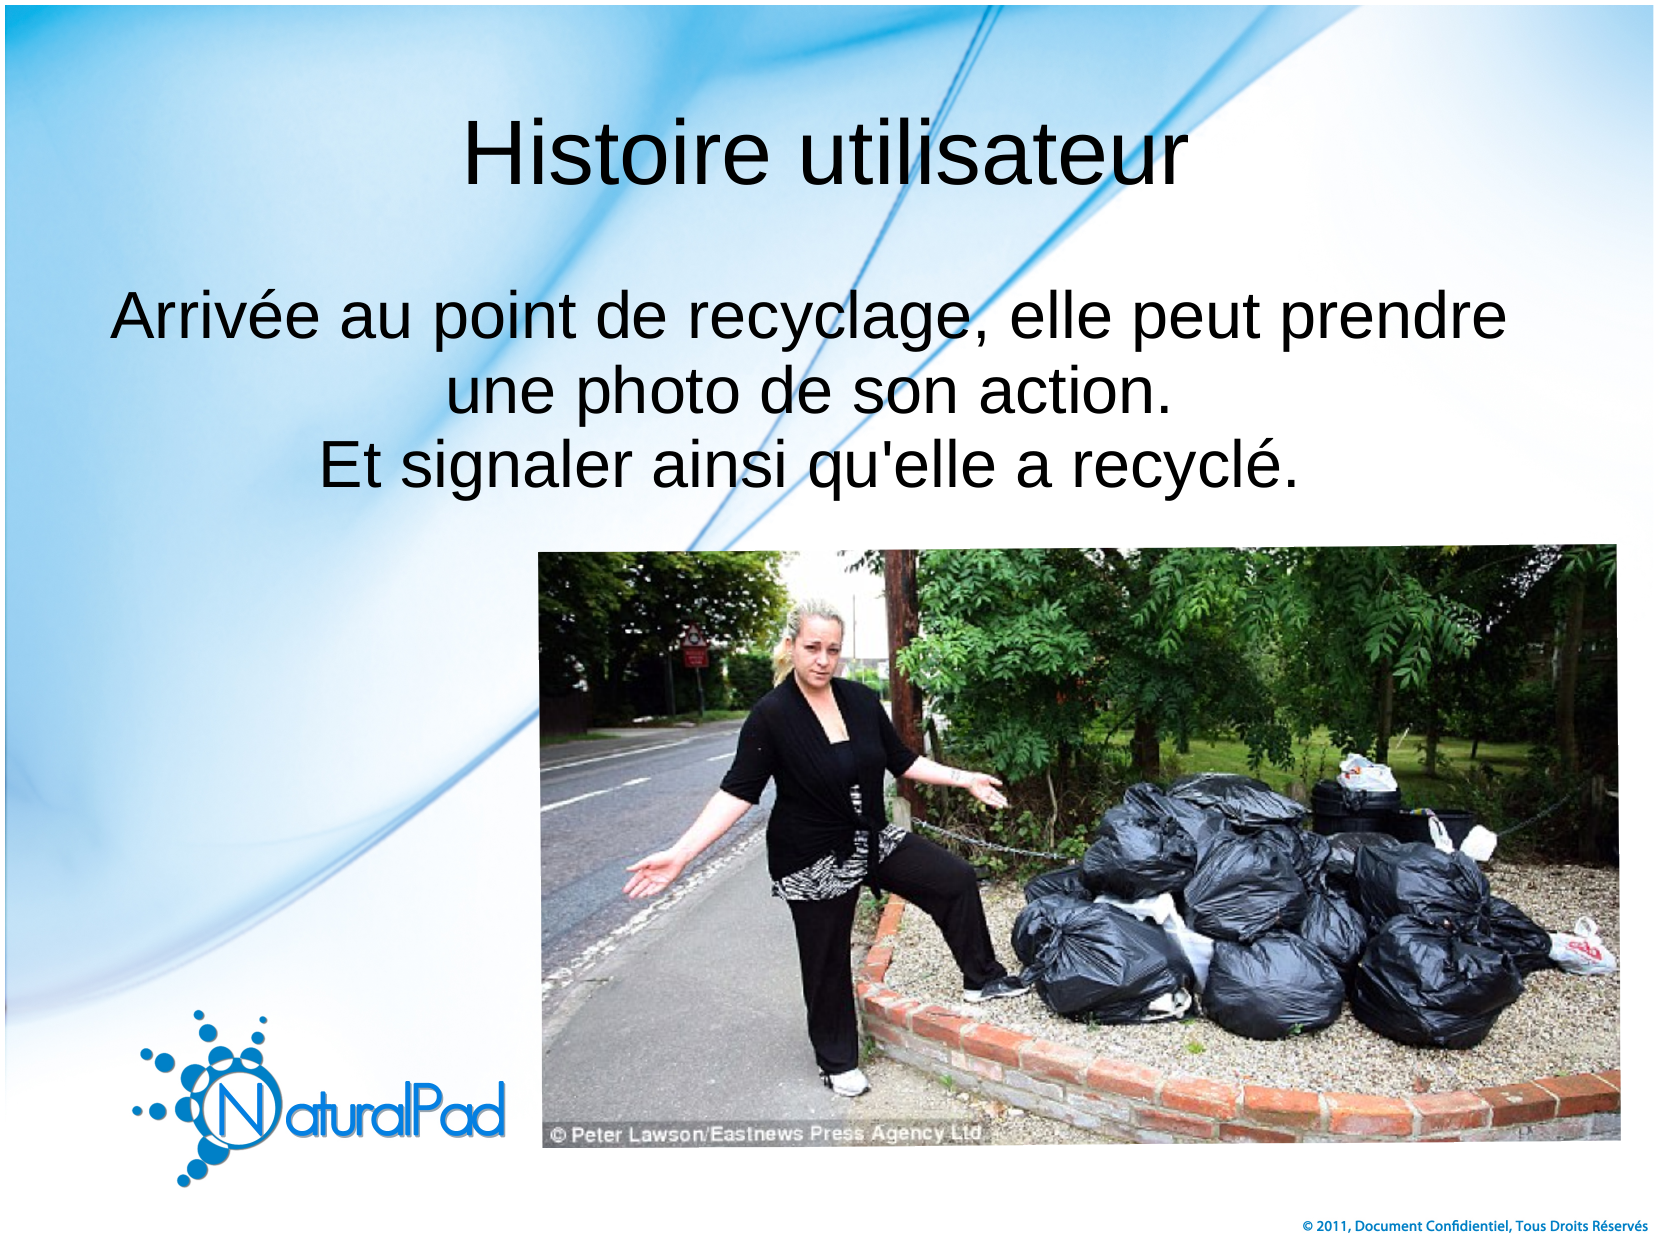

Arrivée au point de recyclage, elle peut prendre une photo de son action.
Et signaler ainsi qu'elle a recyclé.
# Histoire utilisateur